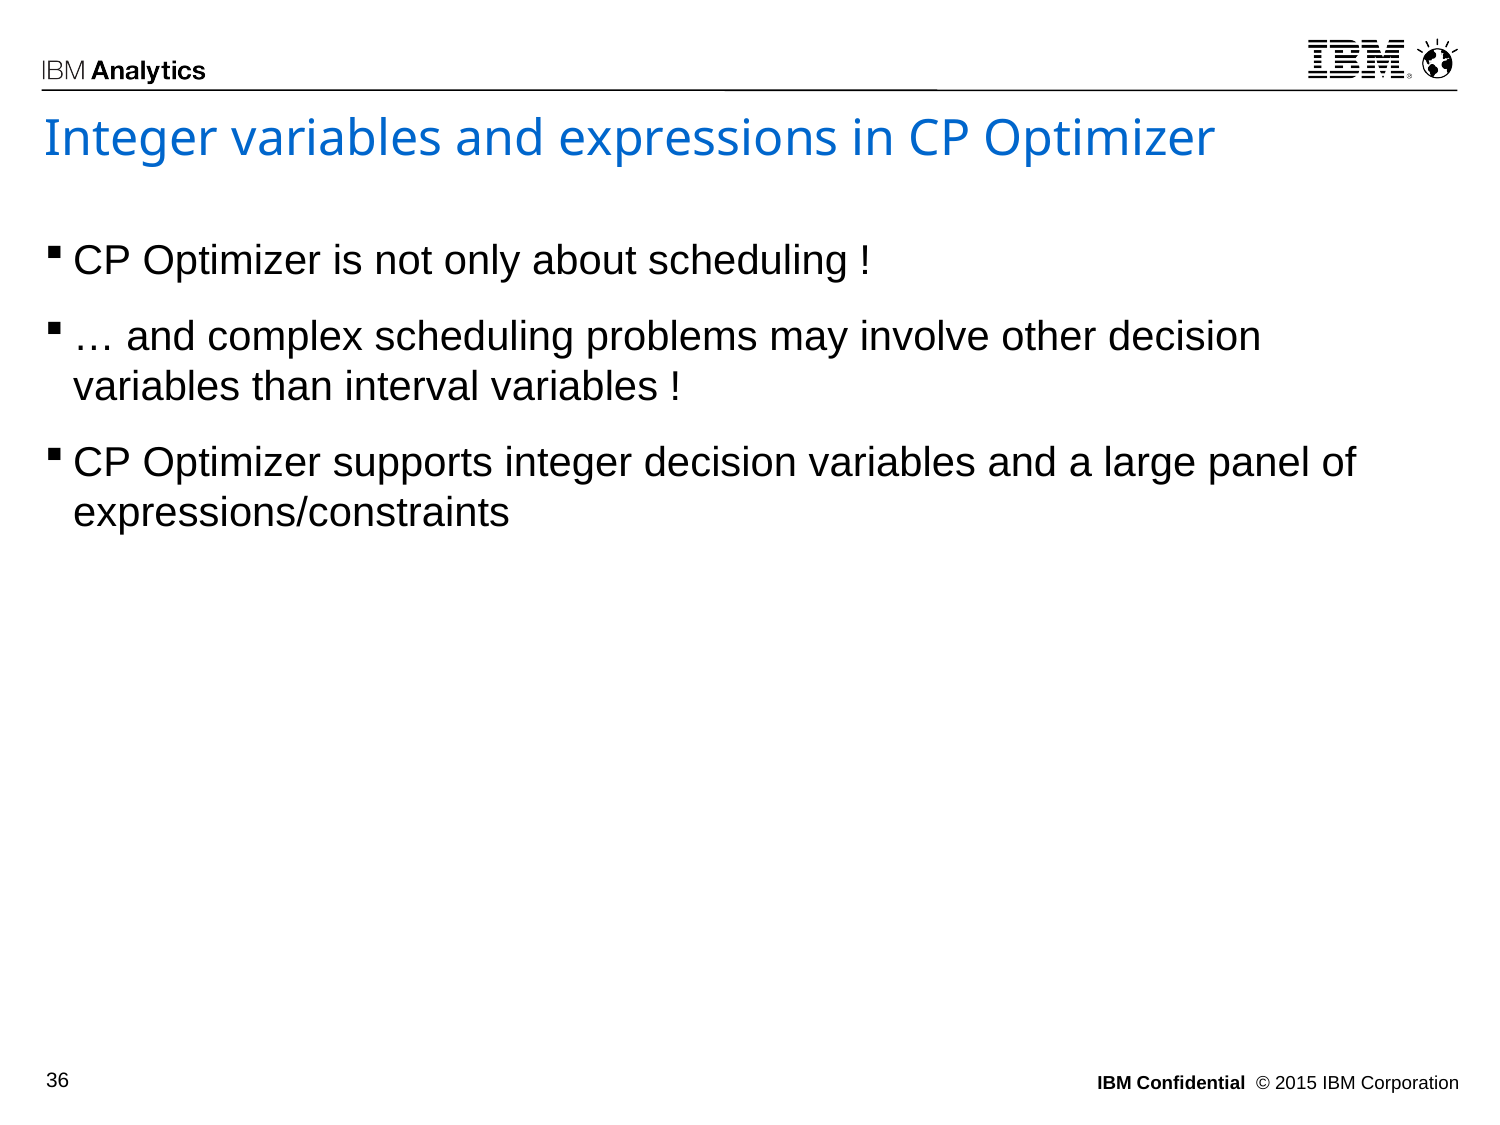

# Integer variables and expressions in CP Optimizer
CP Optimizer is not only about scheduling !
… and complex scheduling problems may involve other decision variables than interval variables !
CP Optimizer supports integer decision variables and a large panel of expressions/constraints